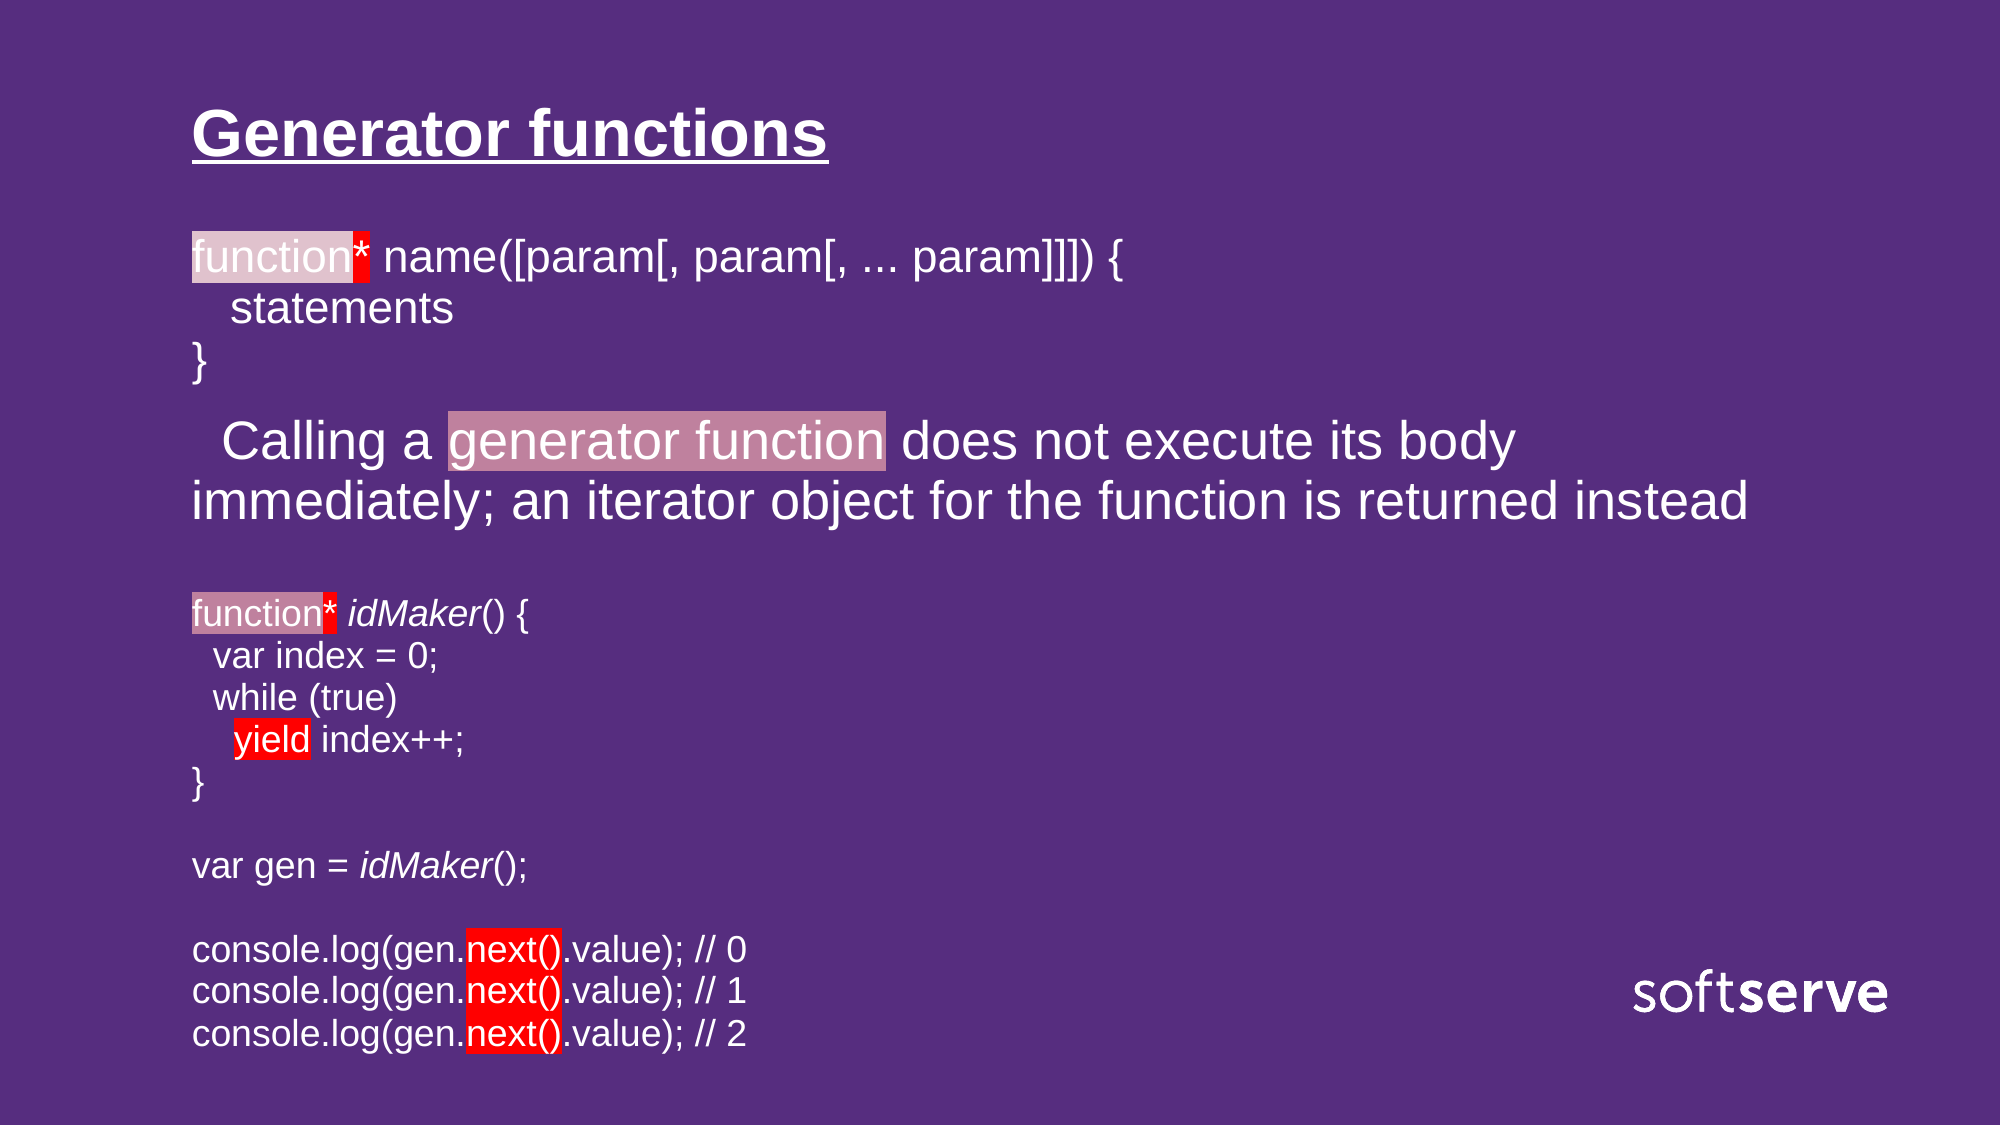

Generator functions
function* name([param[, param[, ... param]]]) {
 statements
}
 Calling a generator function does not execute its body immediately; an iterator object for the function is returned instead
function* idMaker() {
 var index = 0;
 while (true)
 yield index++;
}
var gen = idMaker();
console.log(gen.next().value); // 0
console.log(gen.next().value); // 1
console.log(gen.next().value); // 2